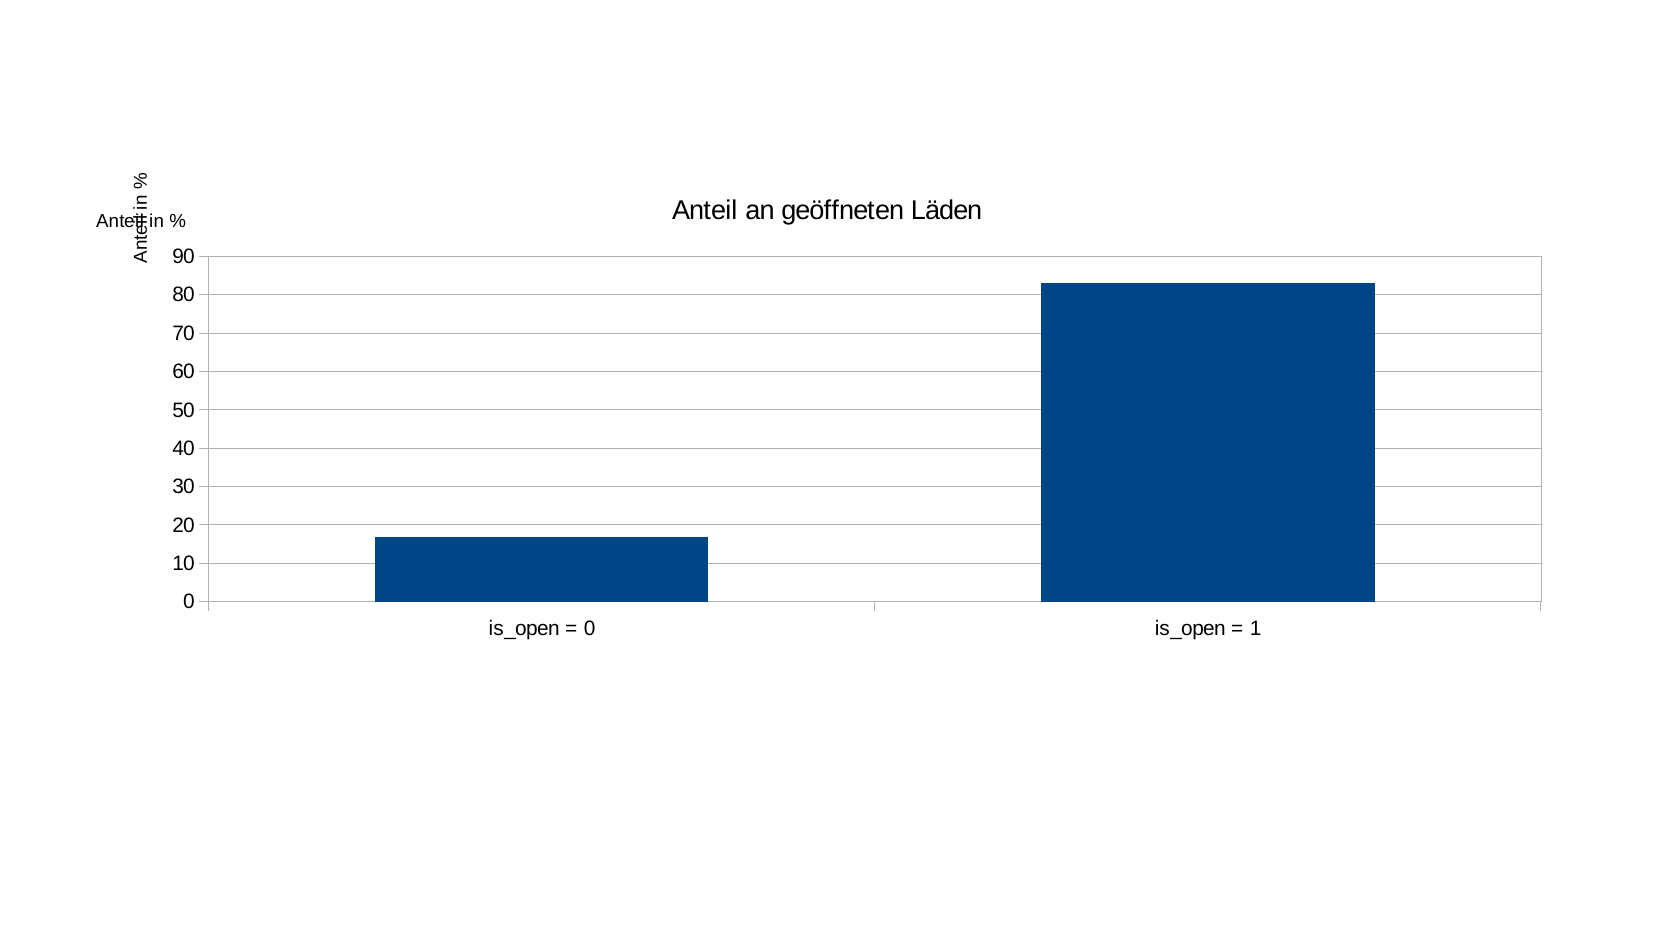

### Chart: Anteil an geöffneten Läden
| Category | Spalte 1 |
|---|---|
| is_open = 0 | 16.96 |
| is_open = 1 | 83.04 |